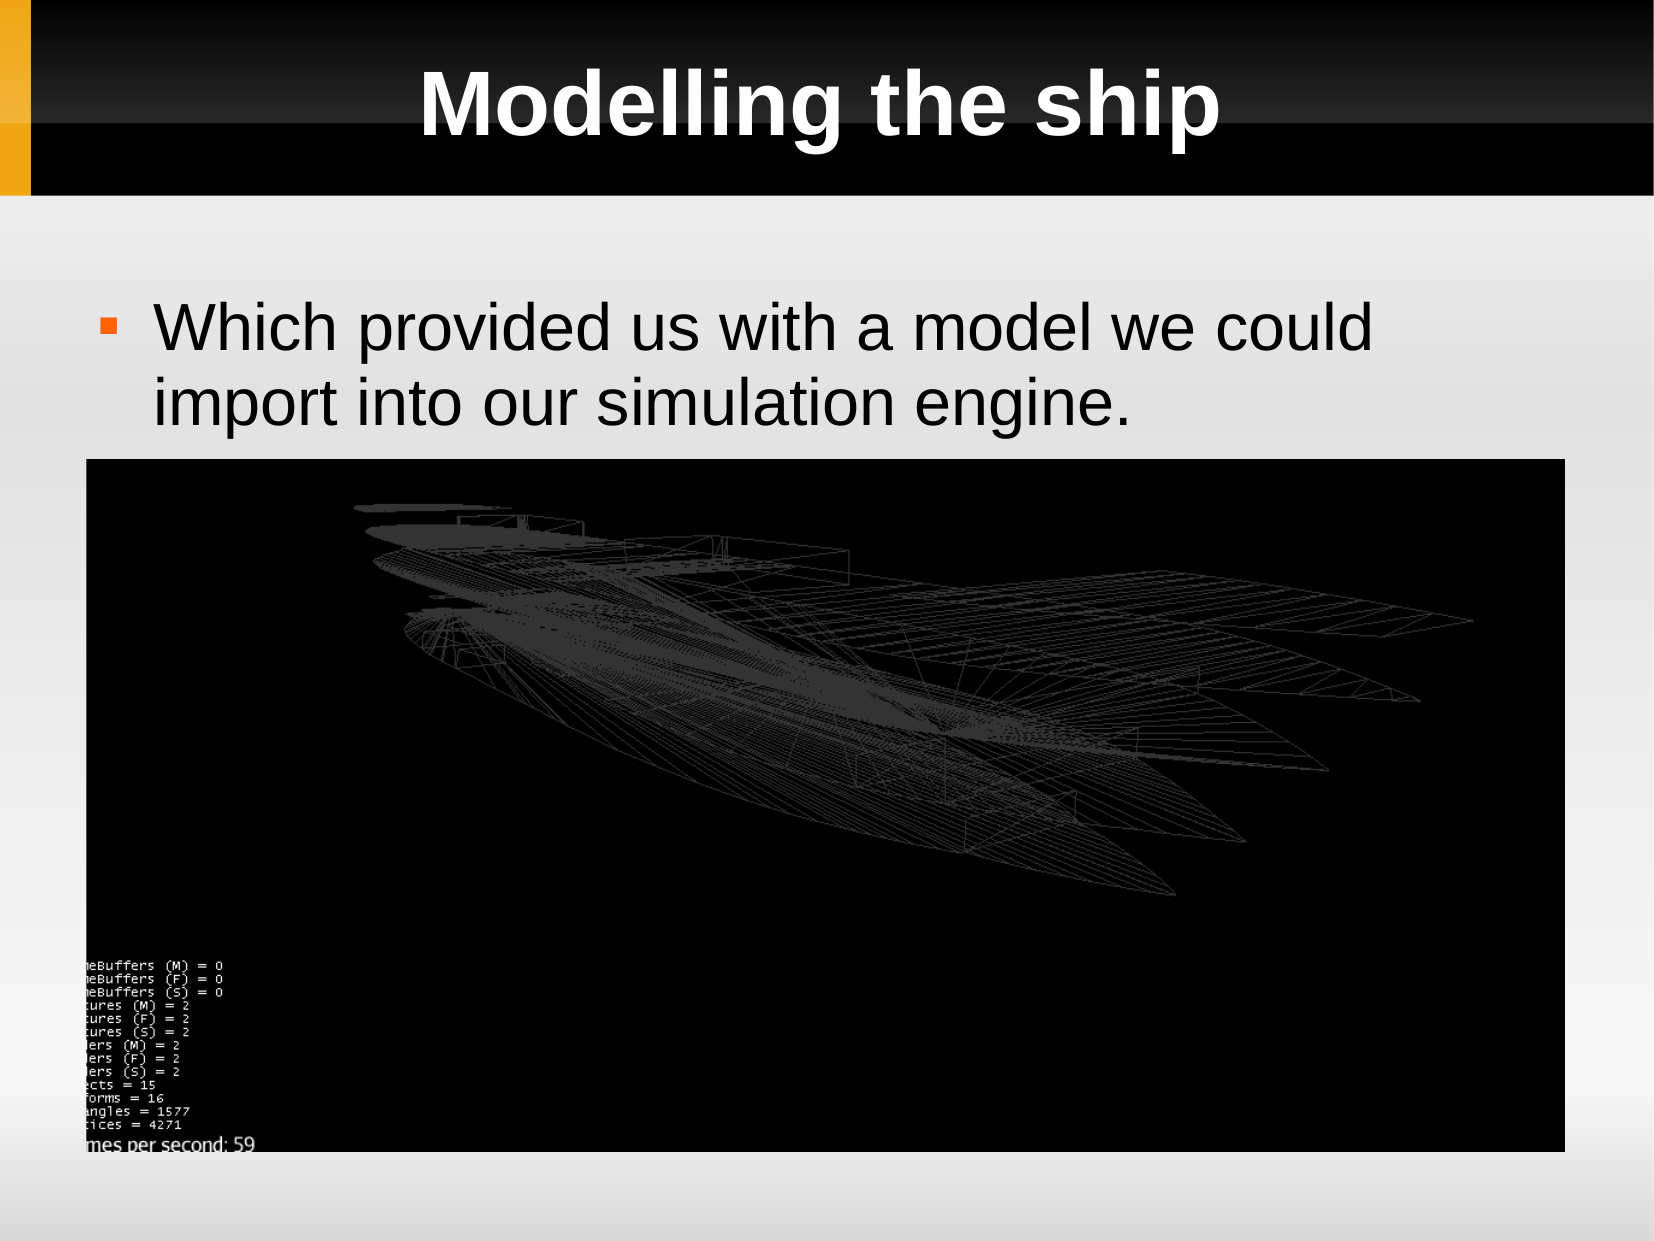

# Modelling the ship
Which provided us with a model we could import into our simulation engine.